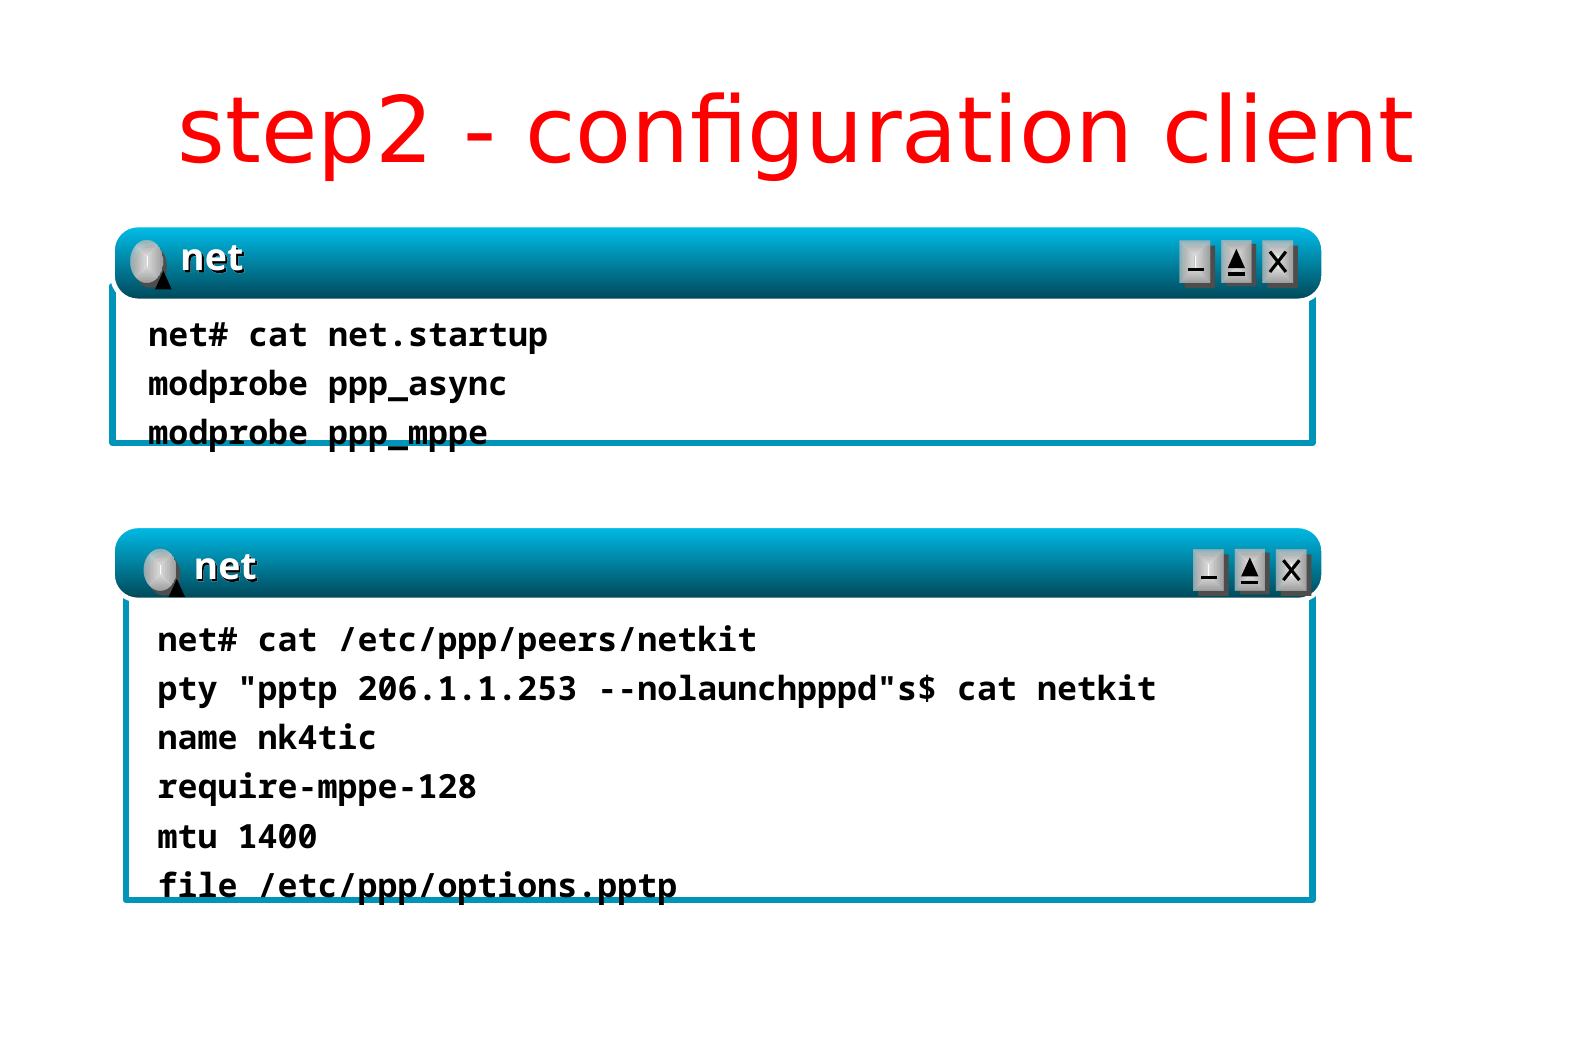

# step2 - configuration client
net
net# cat net.startup
modprobe ppp_async
modprobe ppp_mppe
net
net# cat /etc/ppp/peers/netkit
pty "pptp 206.1.1.253 --nolaunchpppd"s$ cat netkit
name nk4tic
require-mppe-128
mtu 1400
file /etc/ppp/options.pptp